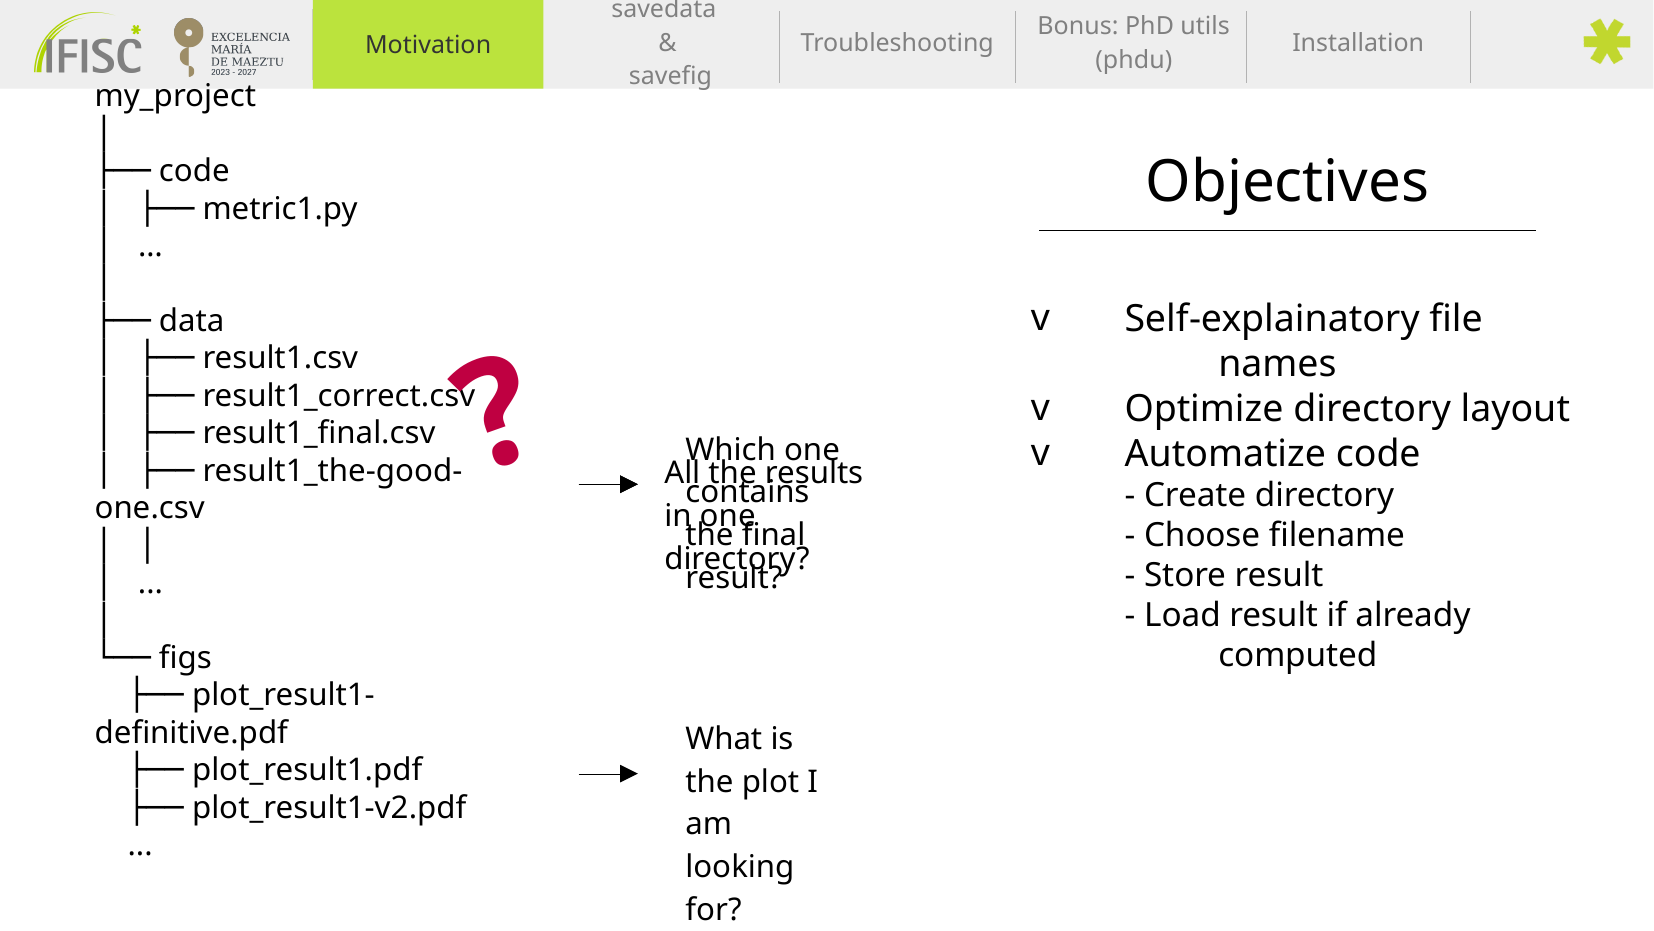

Motivation
Troubleshooting
savedata
&
 savefig
Bonus: PhD utils (phdu)
Installation
my_project
│
├── code
│   ├── metric1.py
│ …
│
├── data
│   ├── result1.csv
│   ├── result1_correct.csv
│   ├── result1_final.csv
│   ├── result1_the-good-one.csv
│   │
│ ...
│
└── figs
 ├── plot_result1-definitive.pdf
 ├── plot_result1.pdf
 ├── plot_result1-v2.pdf
 ...
Objectives
Self-explainatory file names
Optimize directory layout
Automatize code
- Create directory
- Choose filename
- Store result
- Load result if already computed
?
Which one contains the final result?
All the results in one directory?
What is the plot I am looking for?